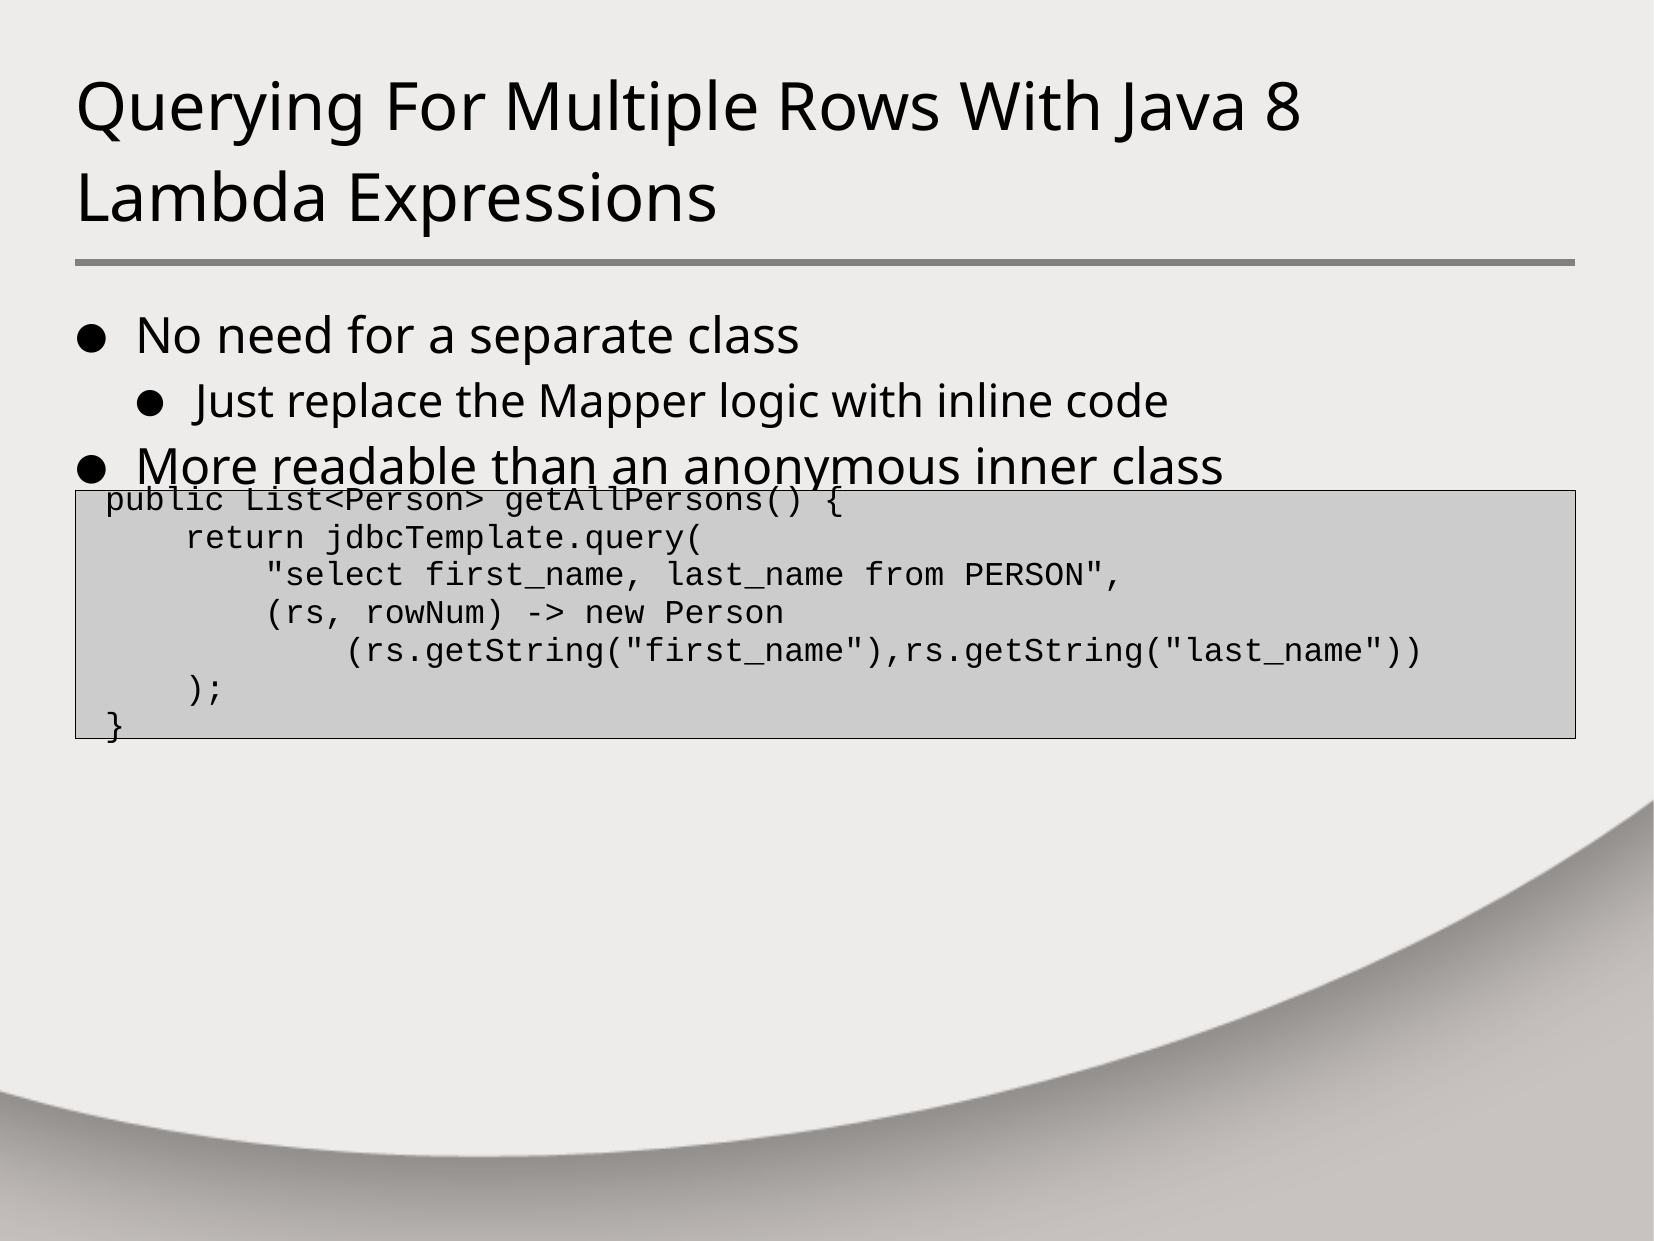

# Querying For Multiple Rows With Java 8 Lambda Expressions
No need for a separate class
Just replace the Mapper logic with inline code
More readable than an anonymous inner class
public List<Person> getAllPersons() {
 return jdbcTemplate.query(
 "select first_name, last_name from PERSON",
 (rs, rowNum) -> new Person
 (rs.getString("first_name"),rs.getString("last_name"))
 );
}